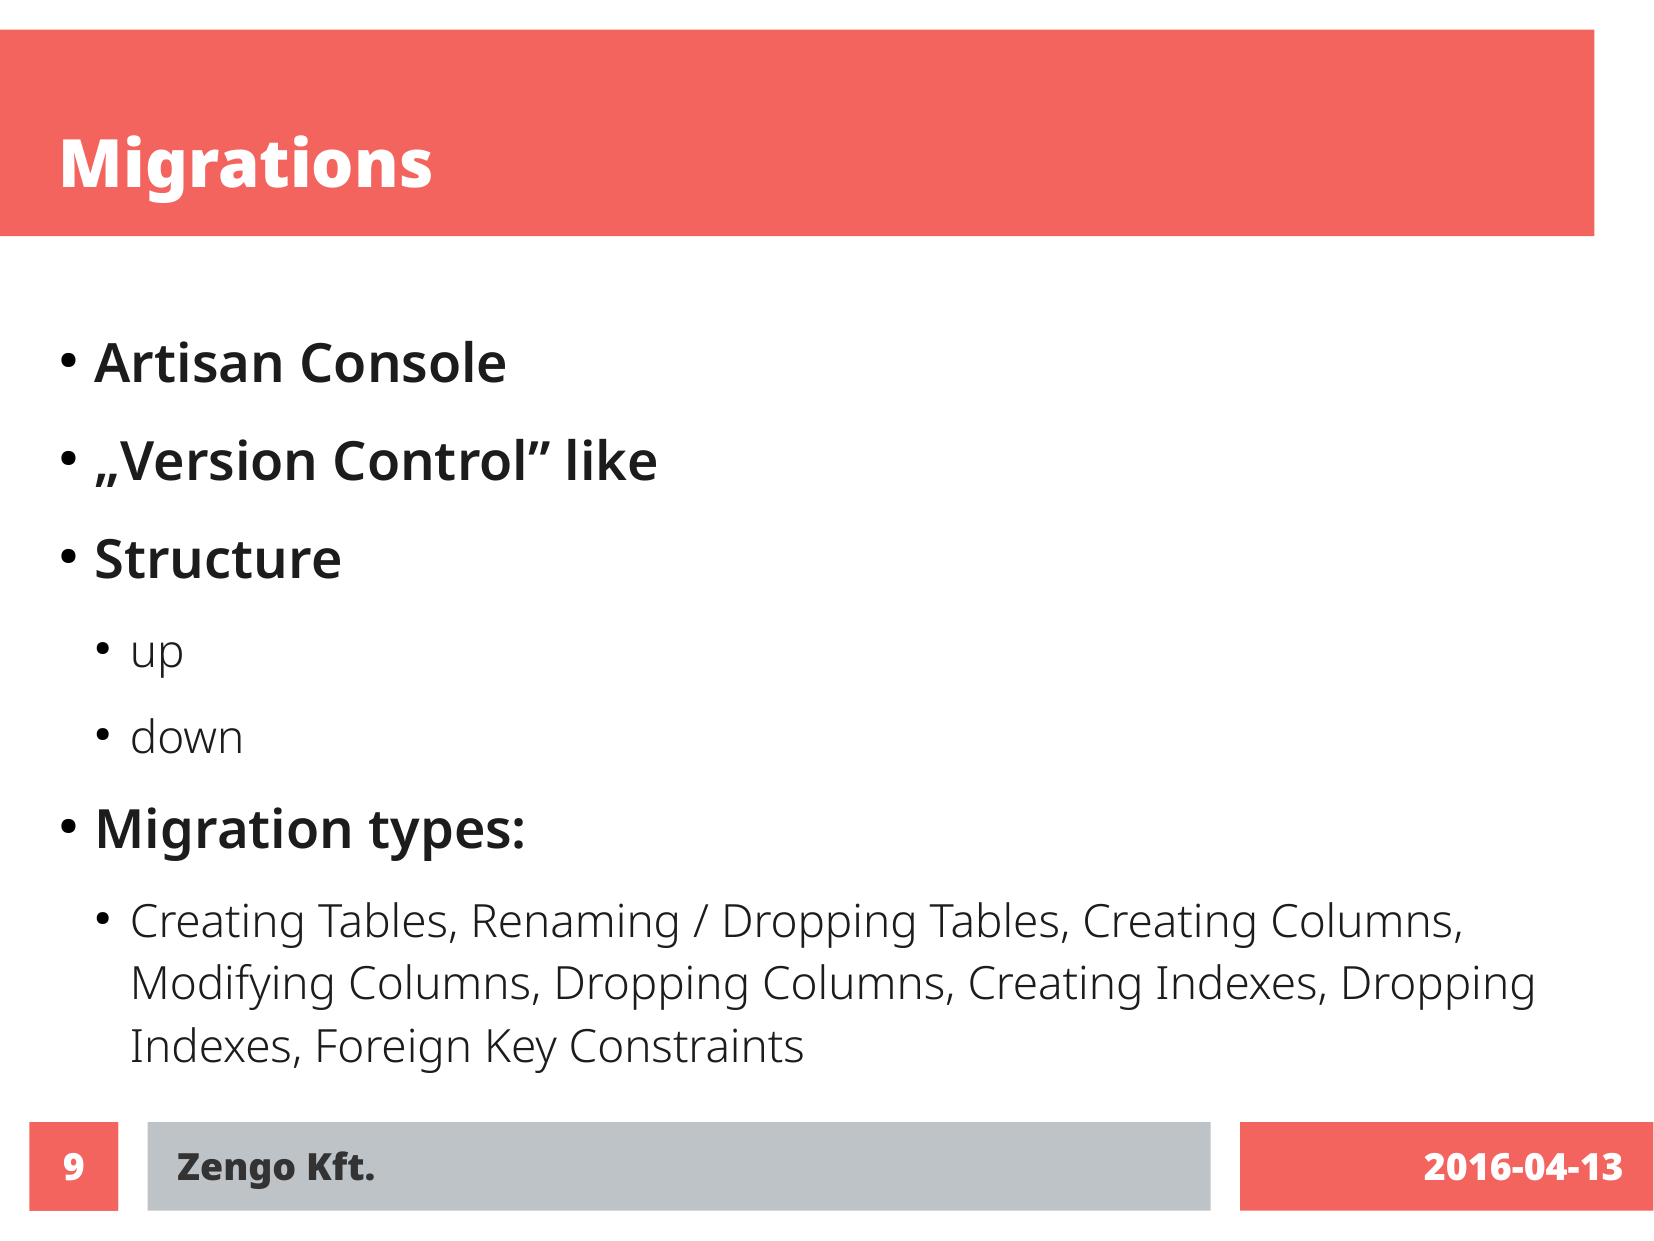

# Migrations
Artisan Console
„Version Control” like
Structure
up
down
Migration types:
Creating Tables, Renaming / Dropping Tables, Creating Columns, Modifying Columns, Dropping Columns, Creating Indexes, Dropping Indexes, Foreign Key Constraints
9
Zengo Kft.
2016-04-13